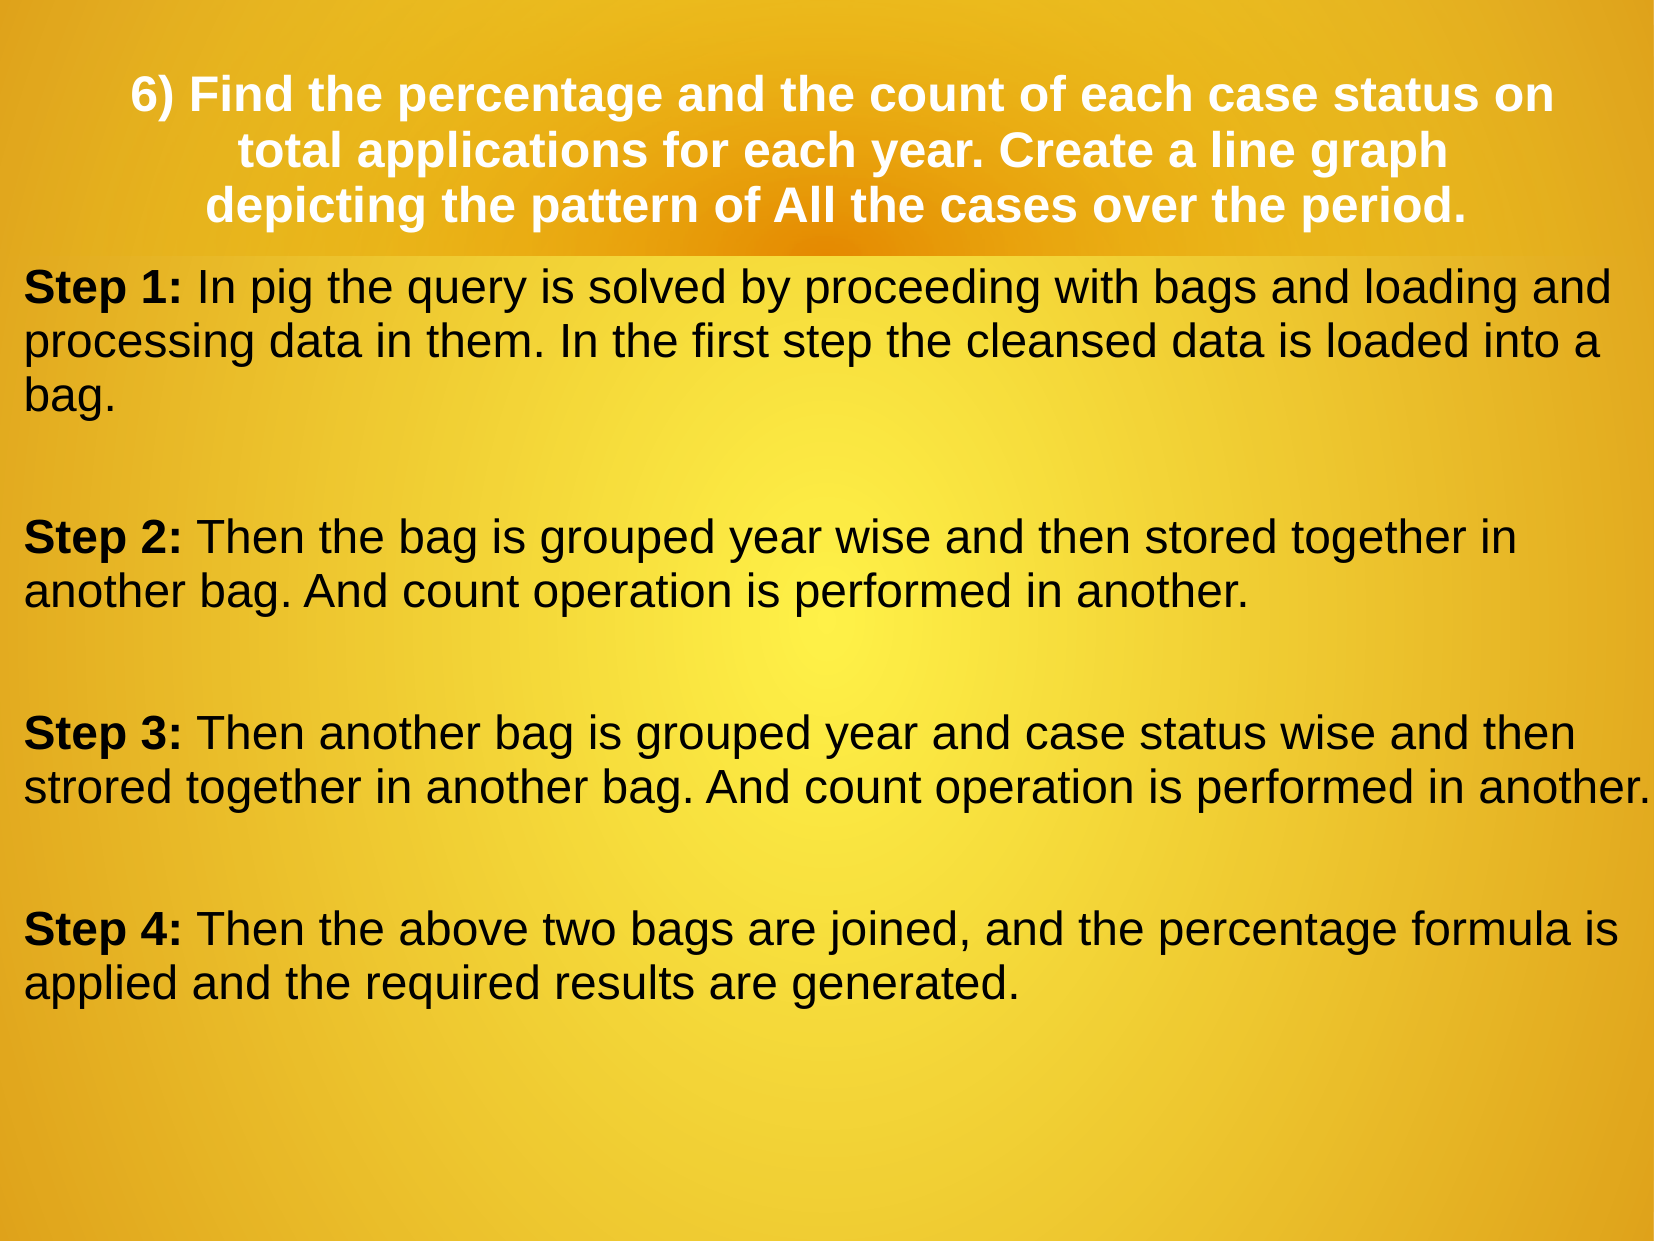

# 6) Find the percentage and the count of each case status on total applications for each year. Create a line graph depicting the pattern of All the cases over the period.
Step 1: In pig the query is solved by proceeding with bags and loading and processing data in them. In the first step the cleansed data is loaded into a bag.
Step 2: Then the bag is grouped year wise and then stored together in another bag. And count operation is performed in another.
Step 3: Then another bag is grouped year and case status wise and then strored together in another bag. And count operation is performed in another.
Step 4: Then the above two bags are joined, and the percentage formula is applied and the required results are generated.